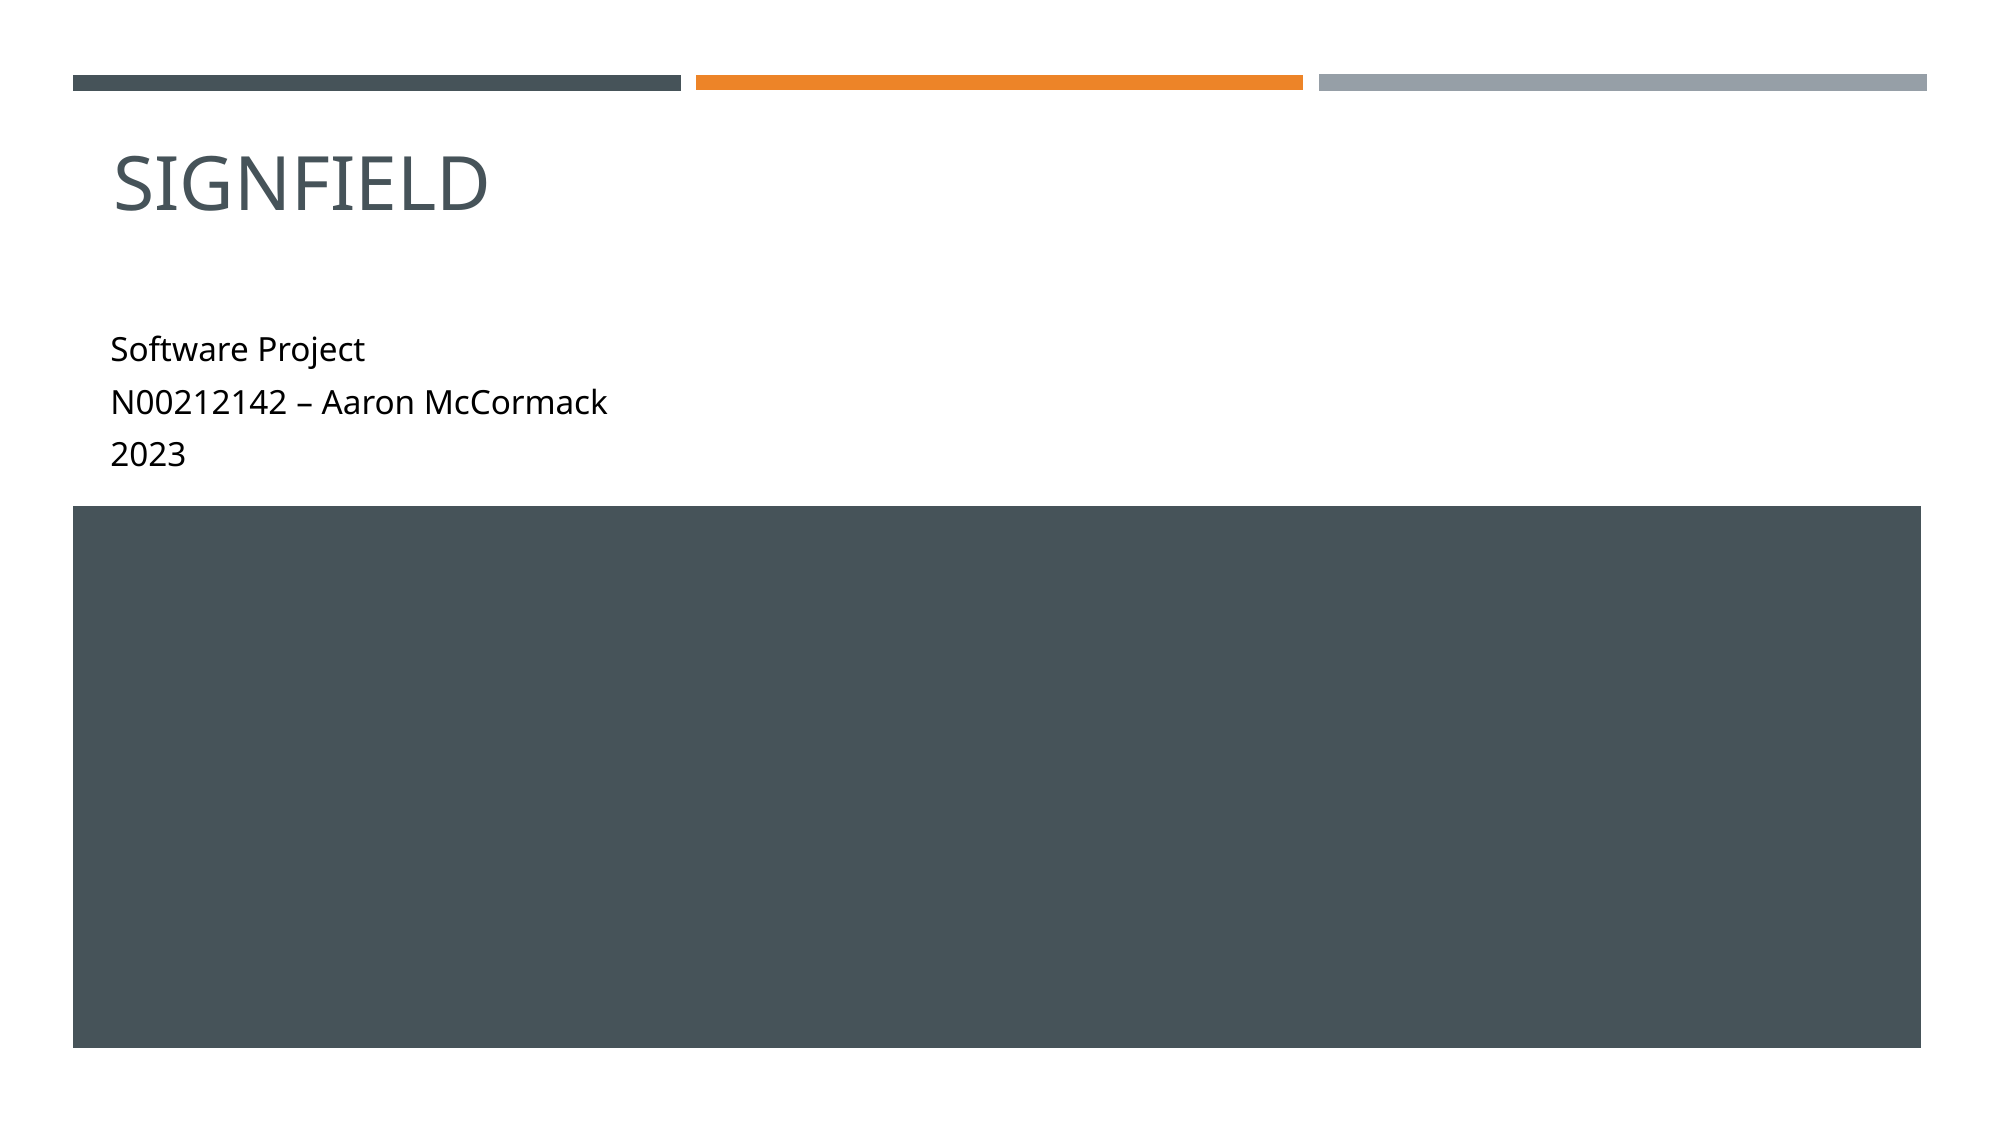

# Signfield
Software Project
N00212142 – Aaron McCormack
2023